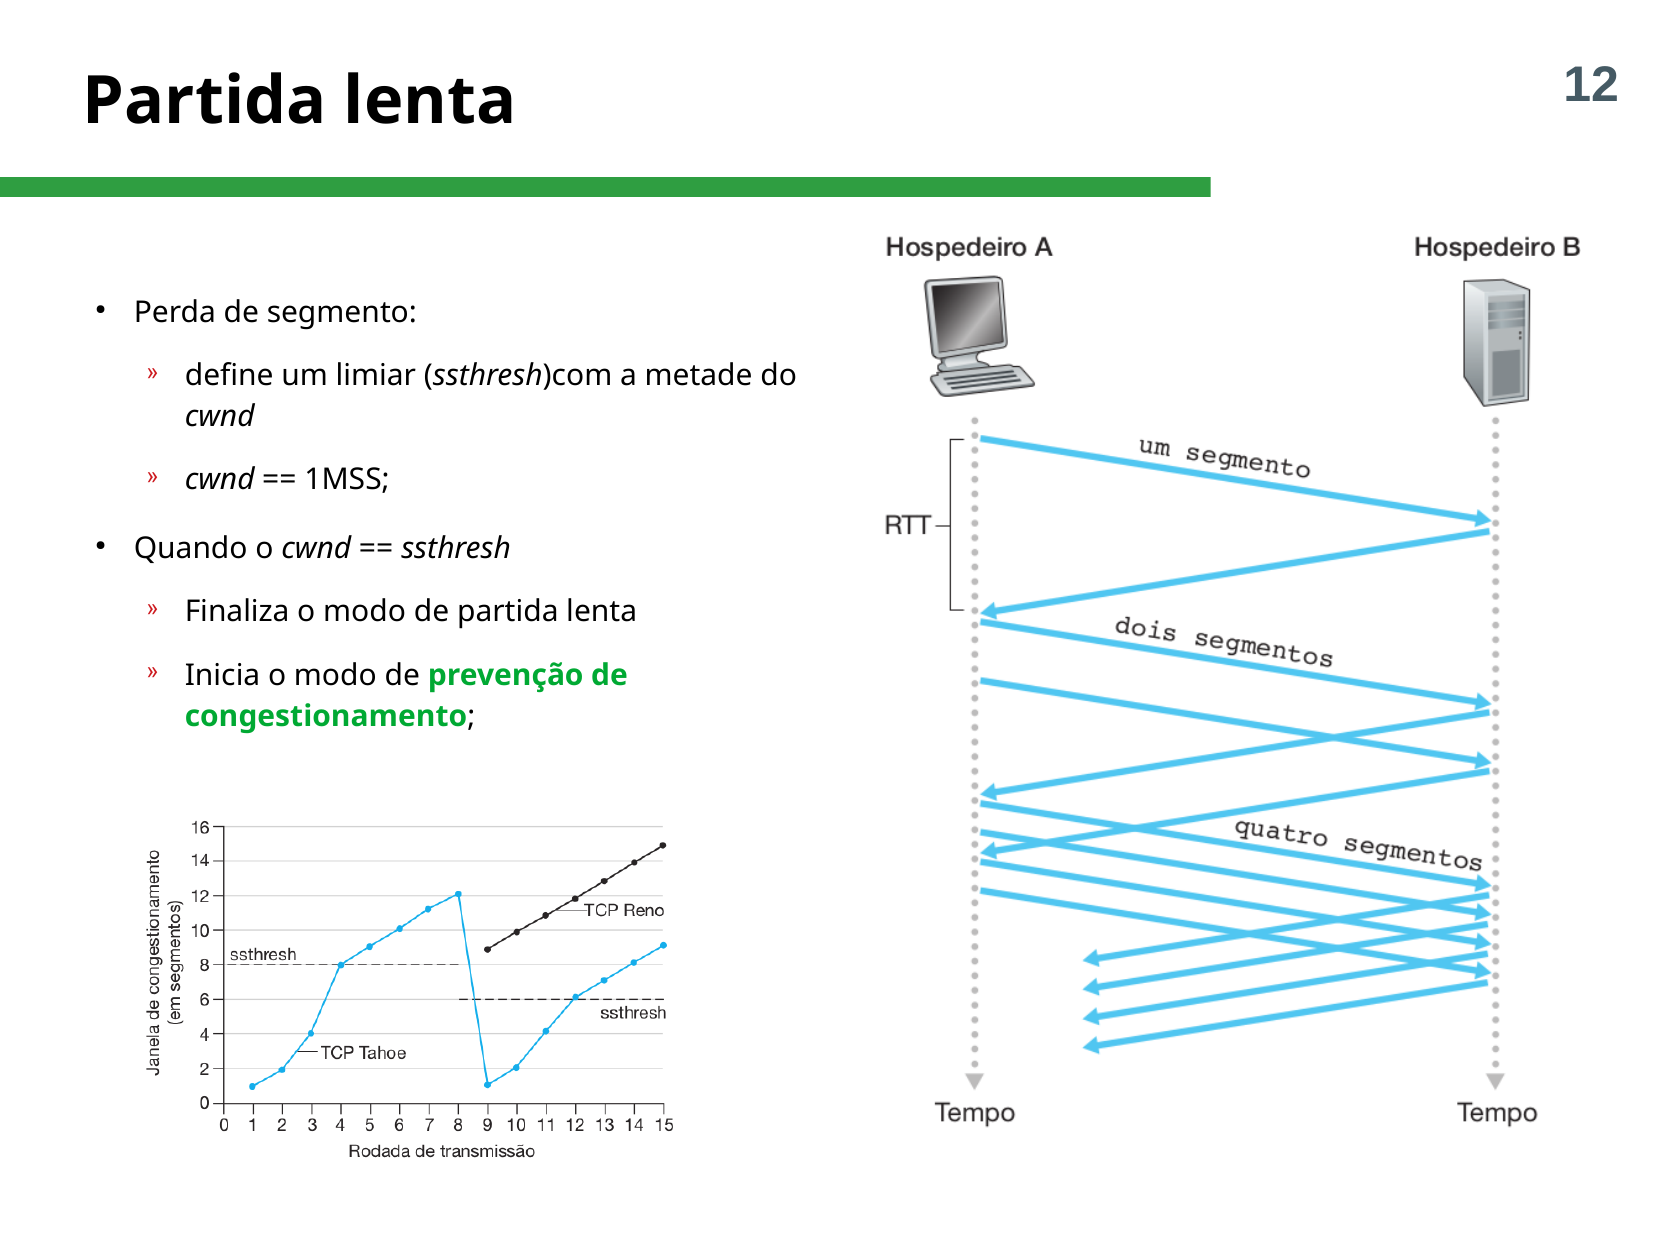

# Partida lenta
Perda de segmento:
define um limiar (ssthresh)com a metade do cwnd
cwnd == 1MSS;
Quando o cwnd == ssthresh
Finaliza o modo de partida lenta
Inicia o modo de prevenção de congestionamento;